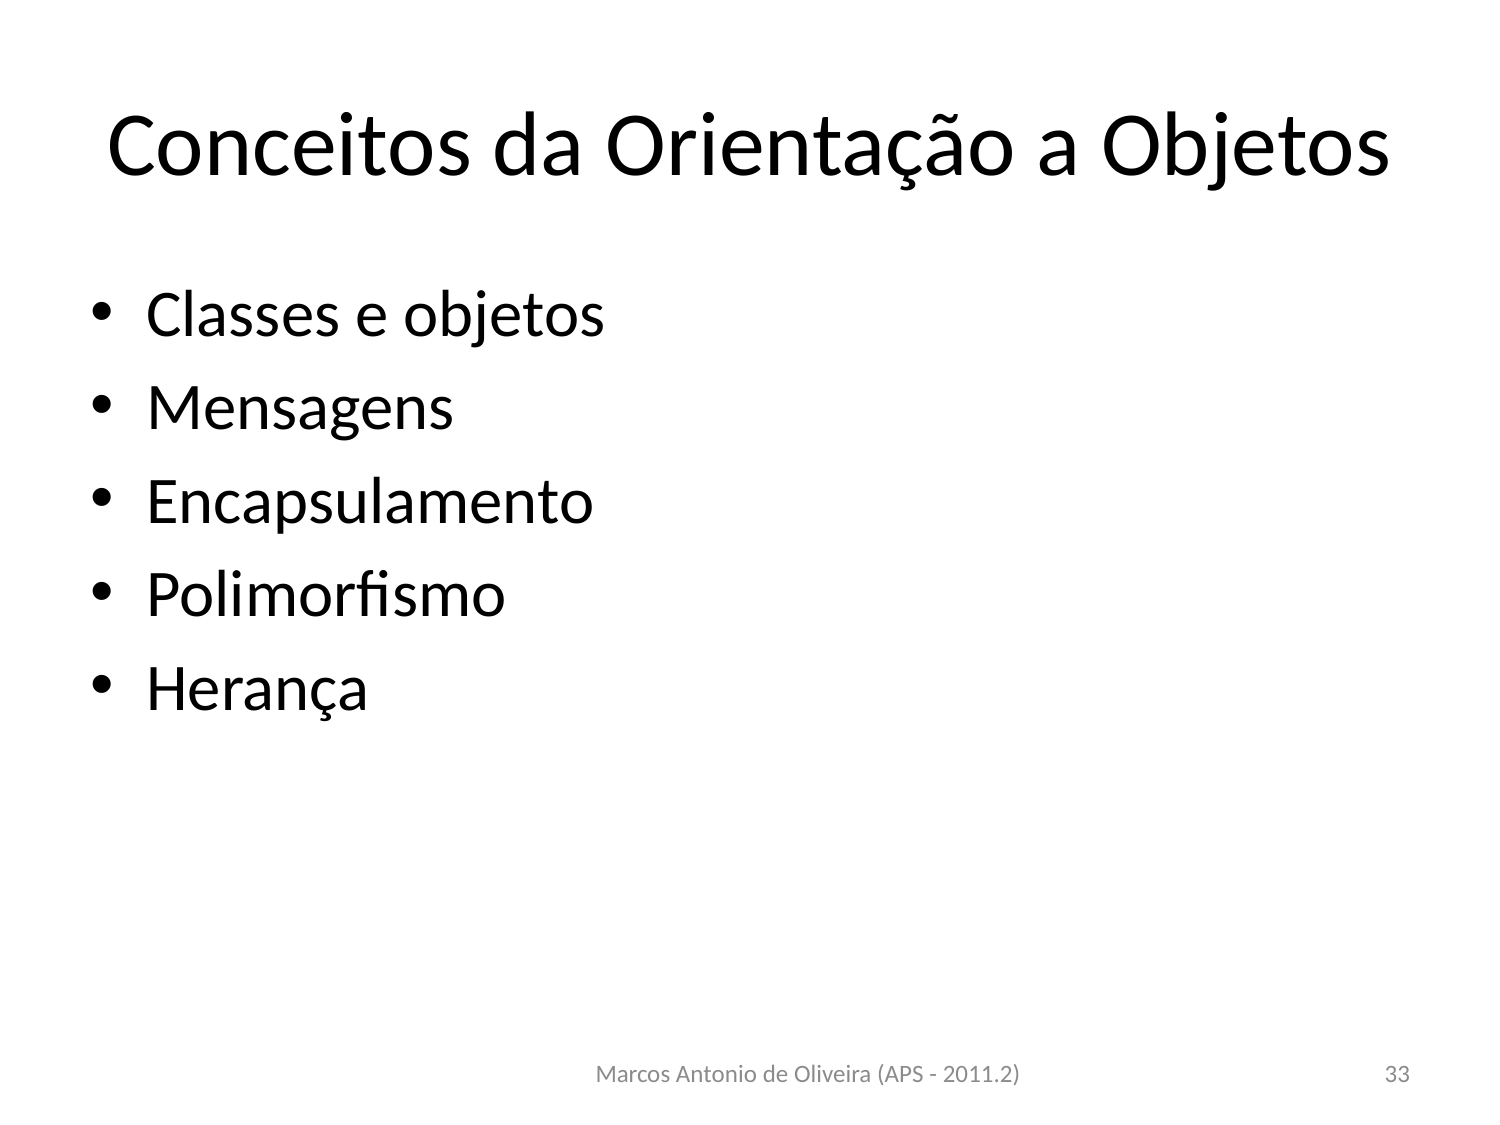

# Conceitos da Orientação a Objetos
Classes e objetos
Mensagens
Encapsulamento
Polimorfismo
Herança
Marcos Antonio de Oliveira (APS - 2011.2)